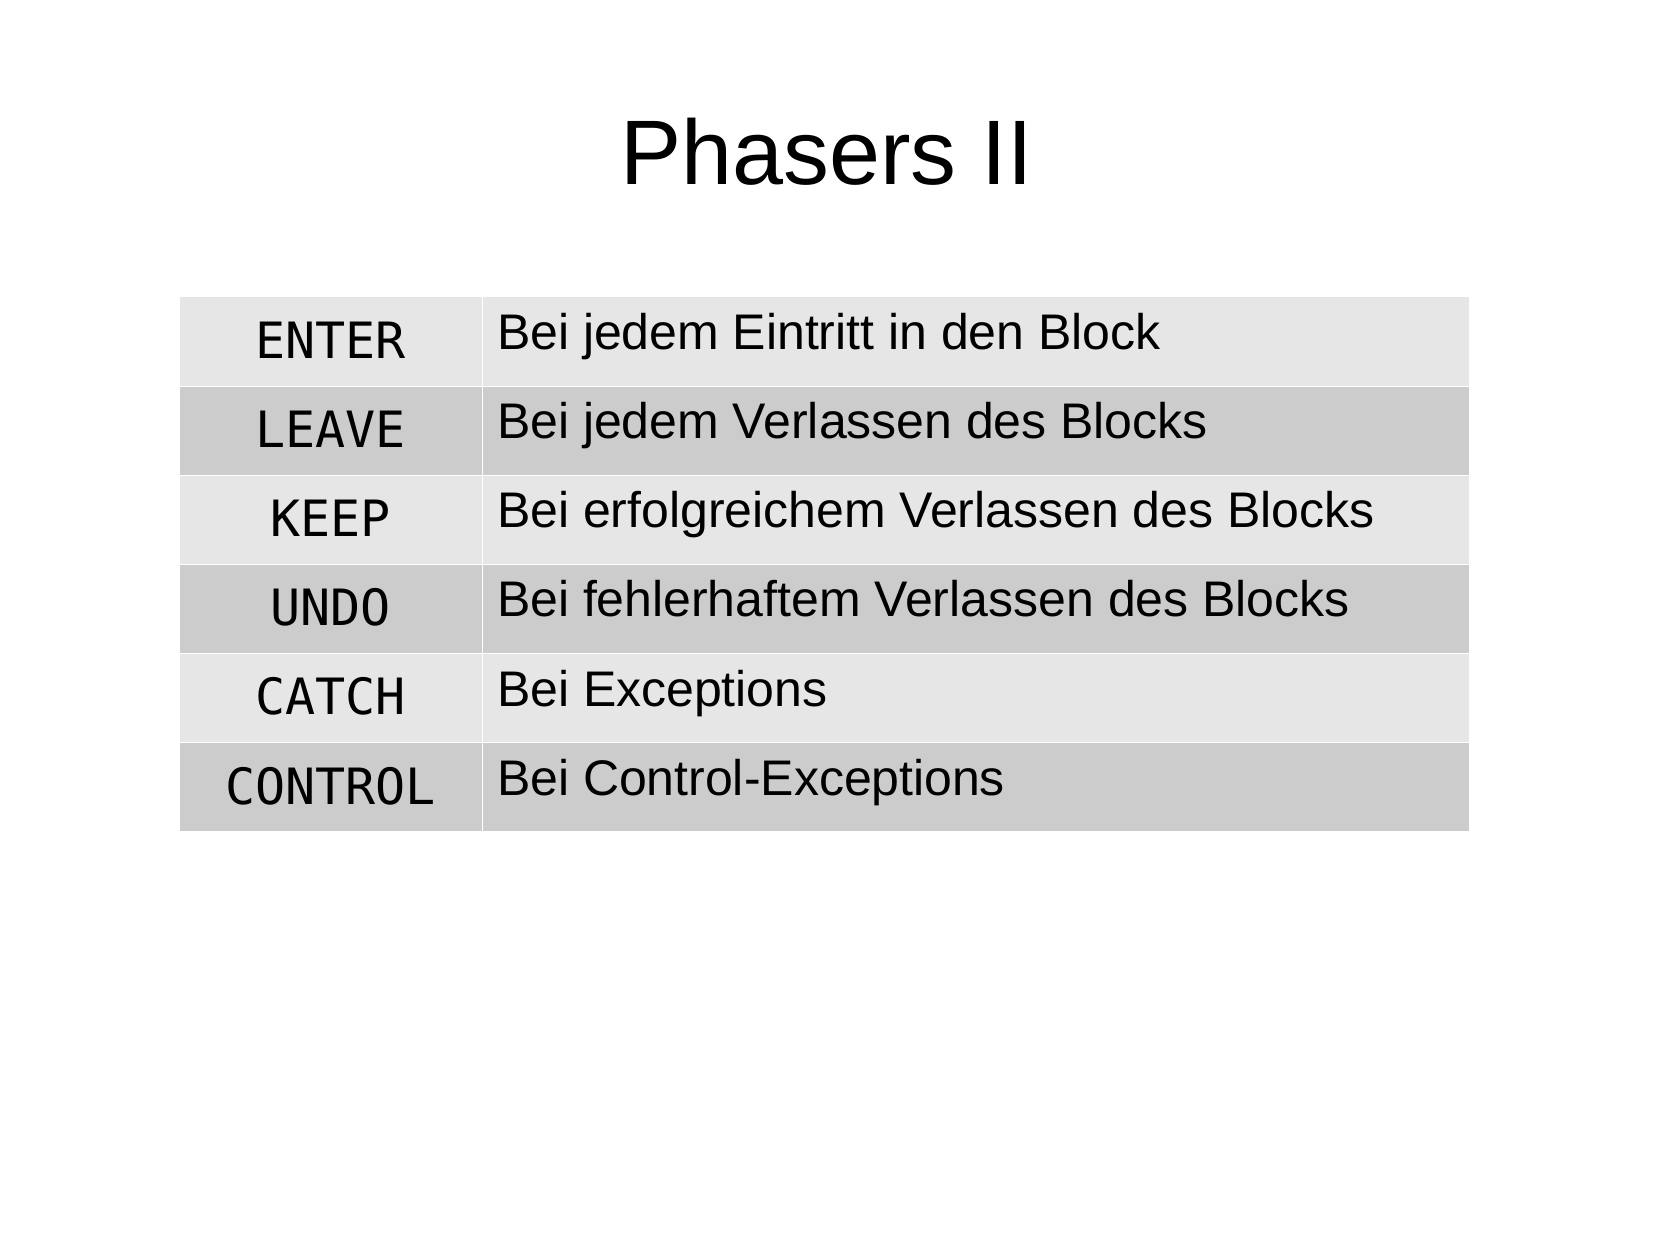

# Phasers II
| ENTER | Bei jedem Eintritt in den Block |
| --- | --- |
| LEAVE | Bei jedem Verlassen des Blocks |
| KEEP | Bei erfolgreichem Verlassen des Blocks |
| UNDO | Bei fehlerhaftem Verlassen des Blocks |
| CATCH | Bei Exceptions |
| CONTROL | Bei Control-Exceptions |